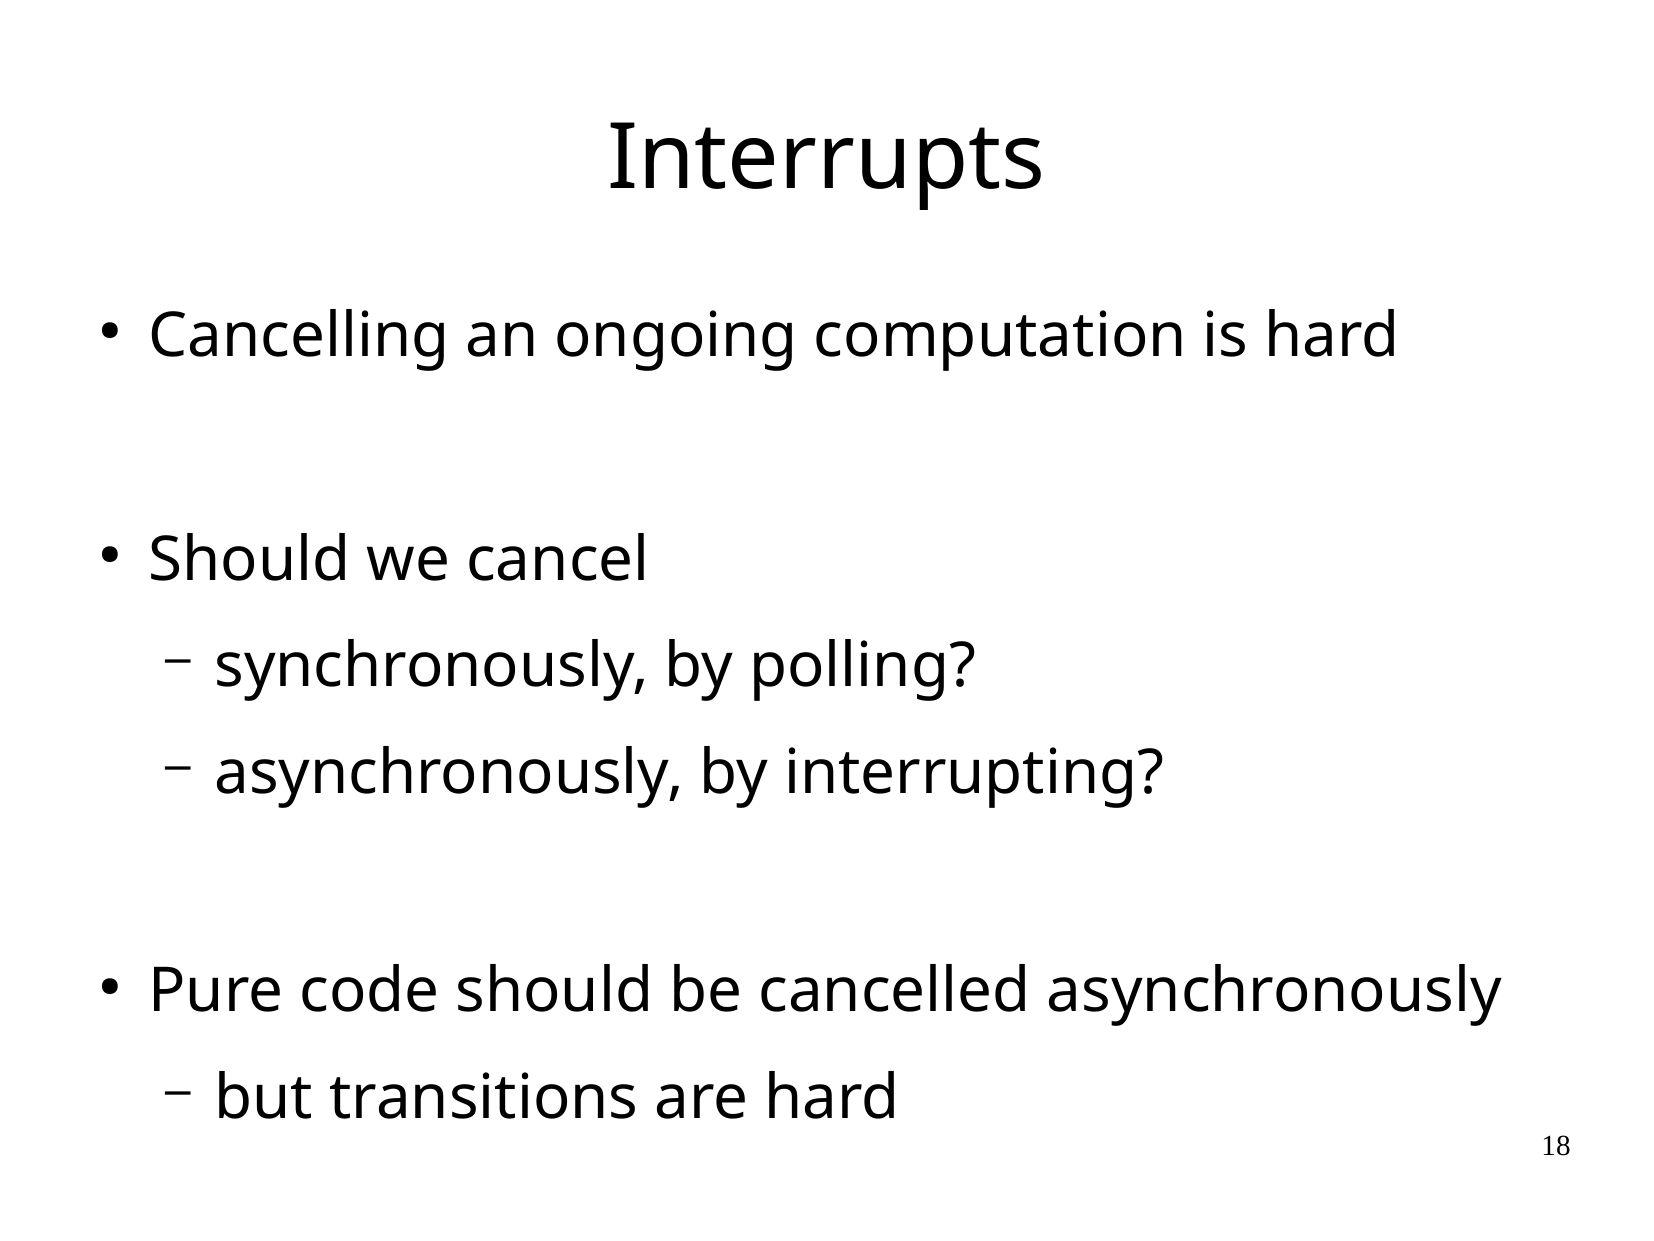

# Interrupts
Cancelling an ongoing computation is hard
Should we cancel
synchronously, by polling?
asynchronously, by interrupting?
Pure code should be cancelled asynchronously
but transitions are hard
18